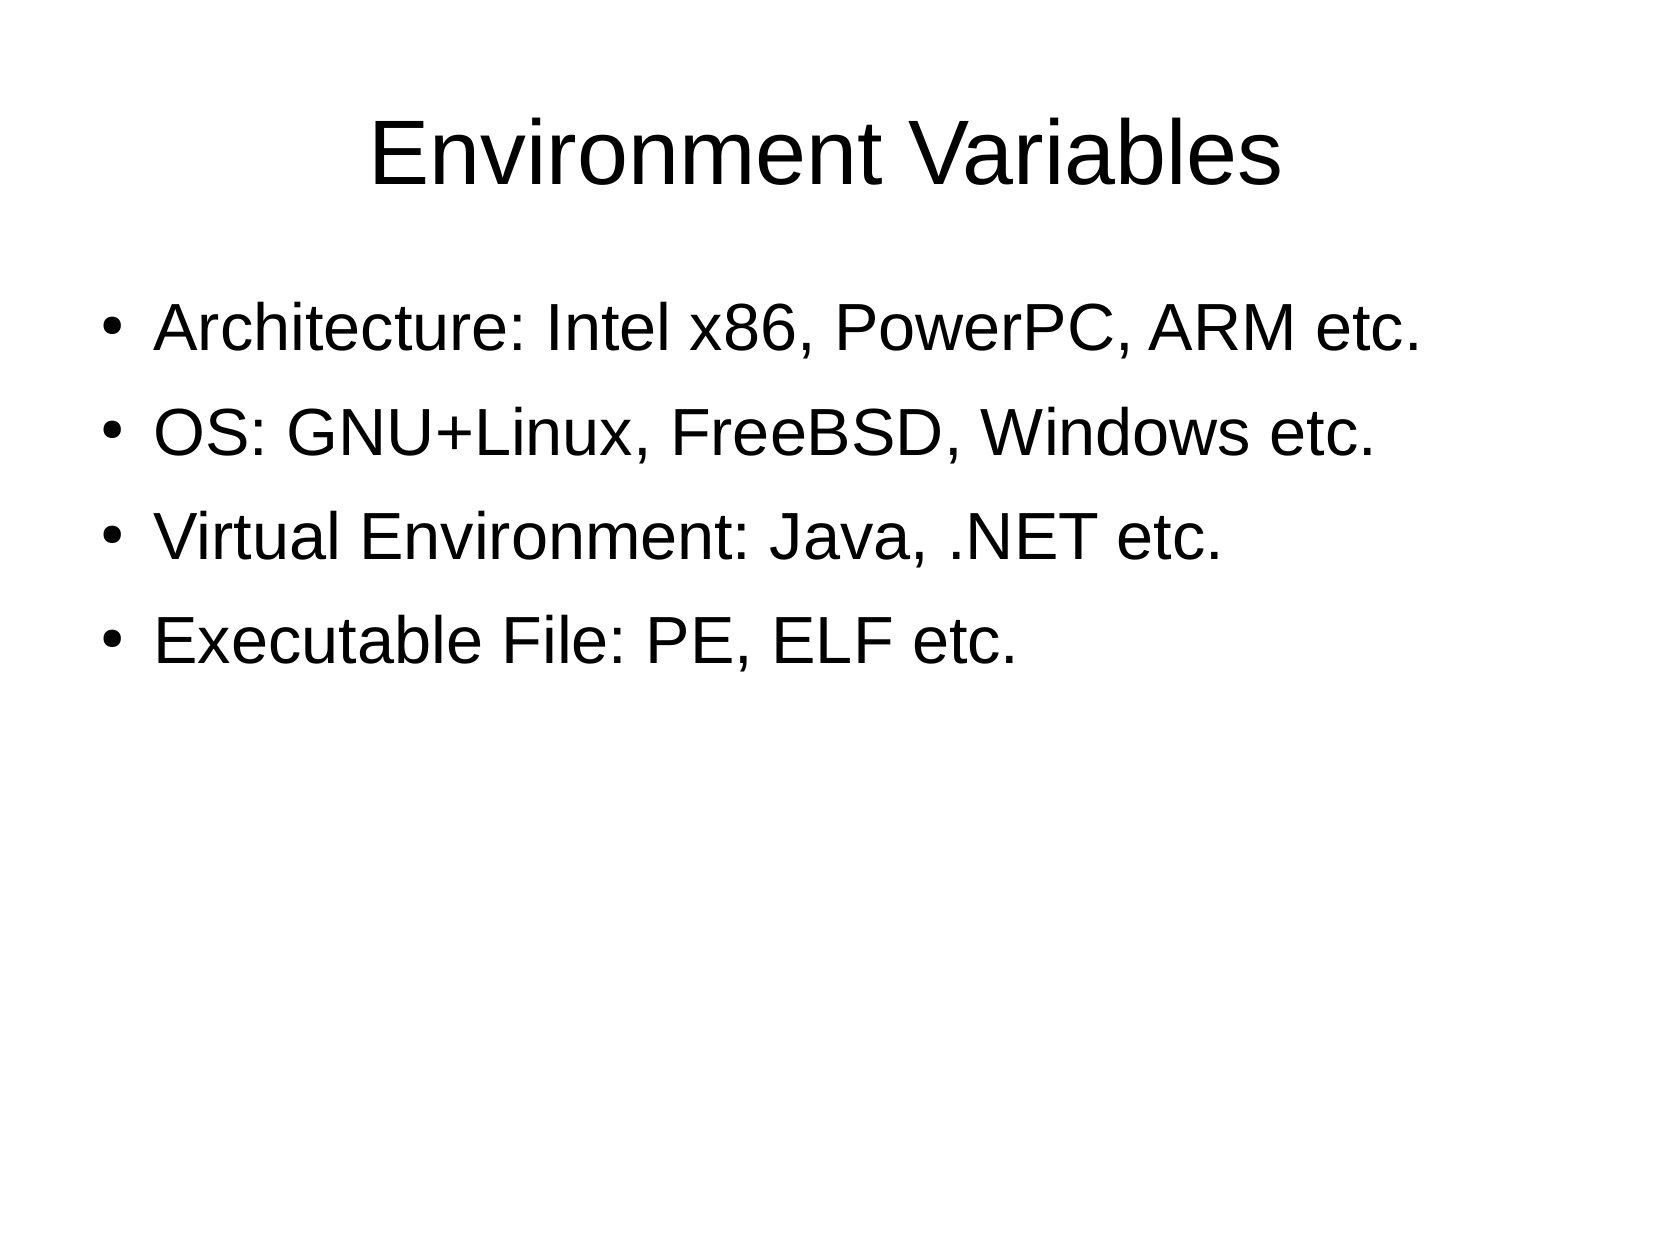

# Environment Variables
Architecture: Intel x86, PowerPC, ARM etc.
OS: GNU+Linux, FreeBSD, Windows etc.
Virtual Environment: Java, .NET etc.
Executable File: PE, ELF etc.